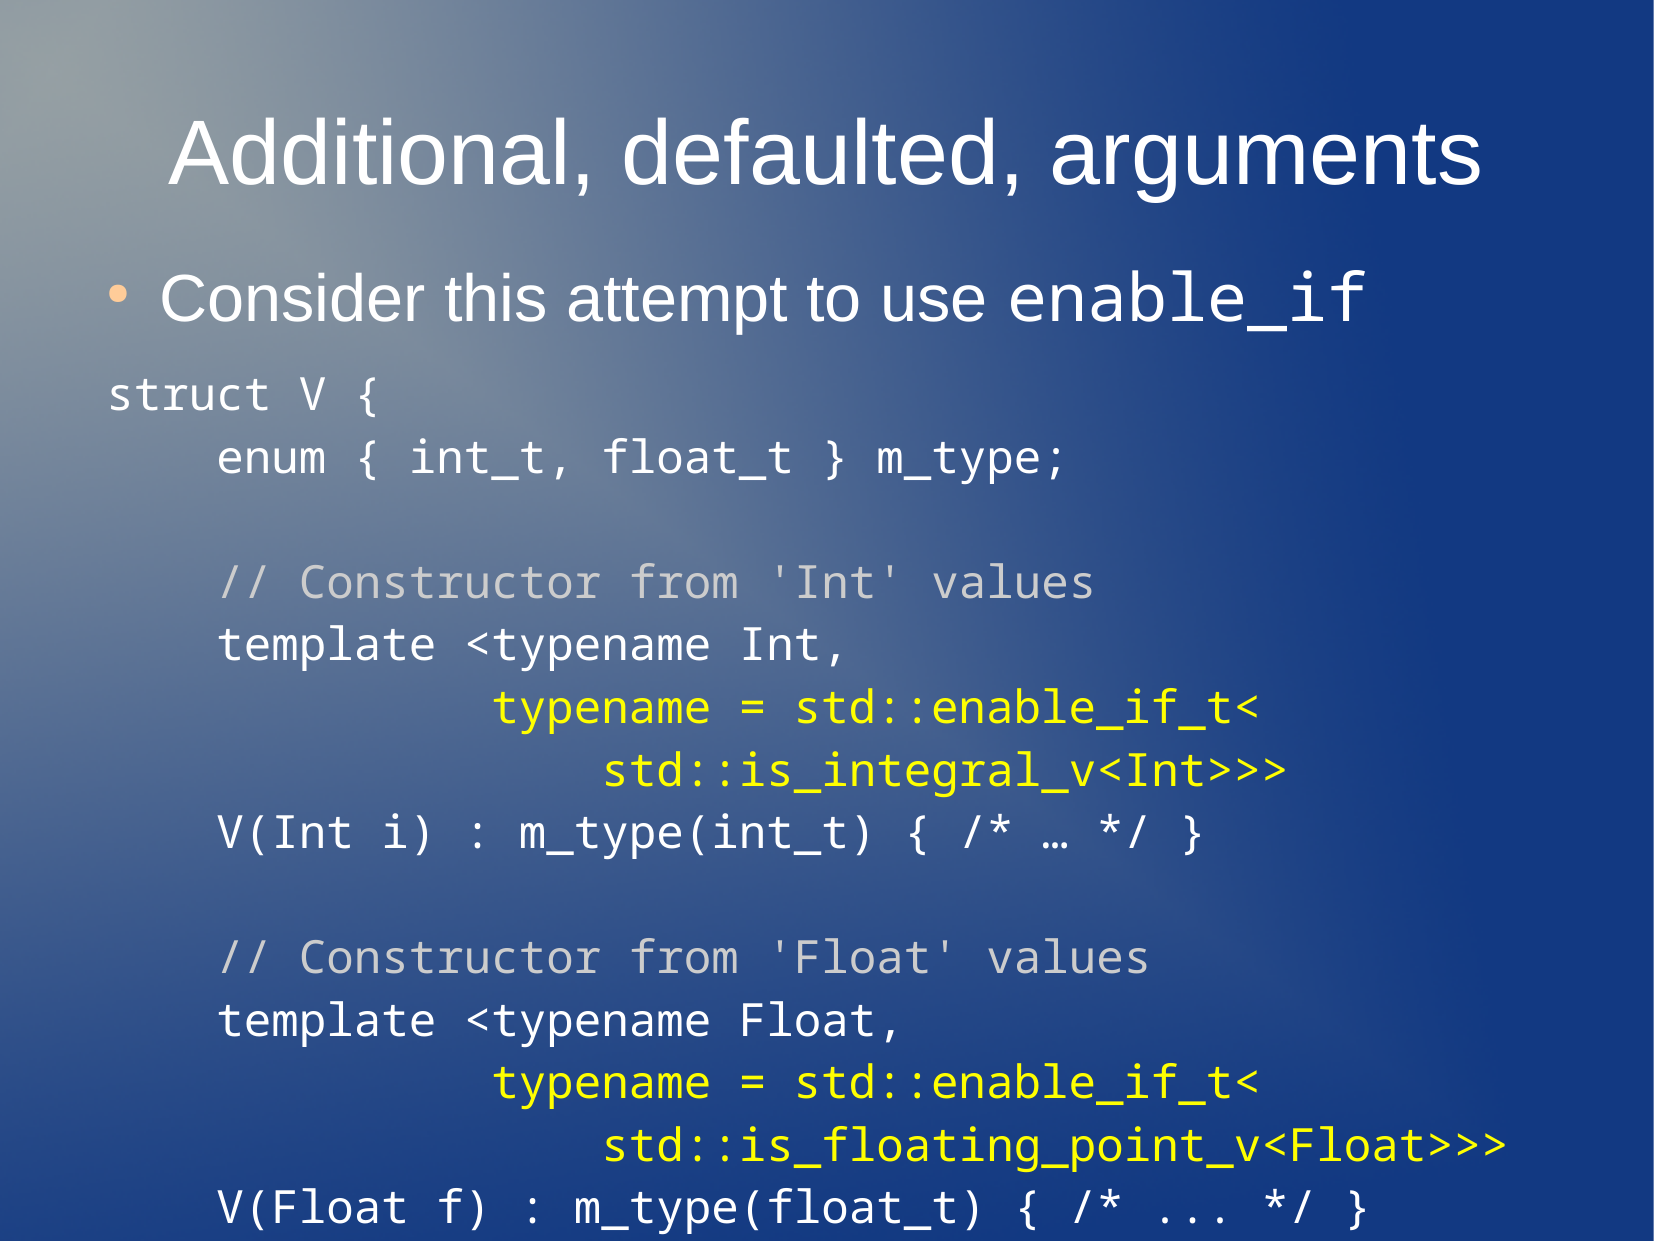

# Additional, defaulted, arguments
Consider this attempt to use enable_if
struct V {
 enum { int_t, float_t } m_type;
 // Constructor from 'Int' values
 template <typename Int,
 typename = std::enable_if_t<
 std::is_integral_v<Int>>>
 V(Int i) : m_type(int_t) { /* … */ }
 // Constructor from 'Float' values
 template <typename Float,
 typename = std::enable_if_t<
 std::is_floating_point_v<Float>>>
 V(Float f) : m_type(float_t) { /* ... */ }
};